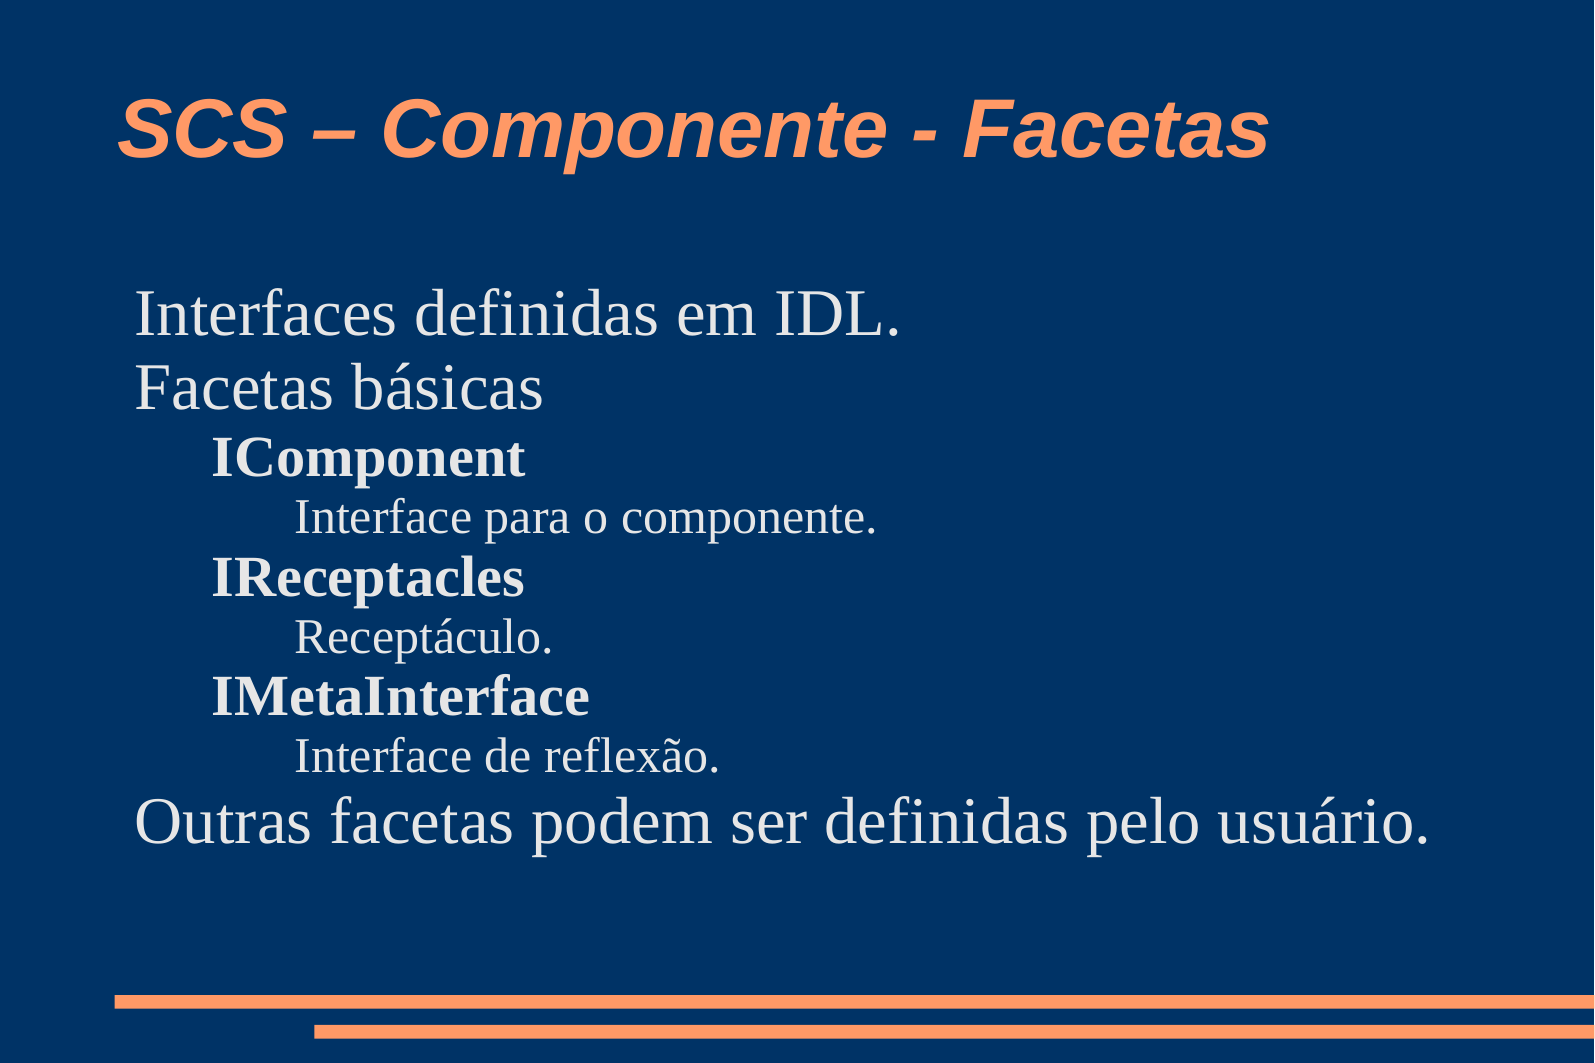

# SCS – Componente - Facetas
Interfaces definidas em IDL.
Facetas básicas
IComponent
Interface para o componente.
IReceptacles
Receptáculo.
IMetaInterface
Interface de reflexão.
Outras facetas podem ser definidas pelo usuário.